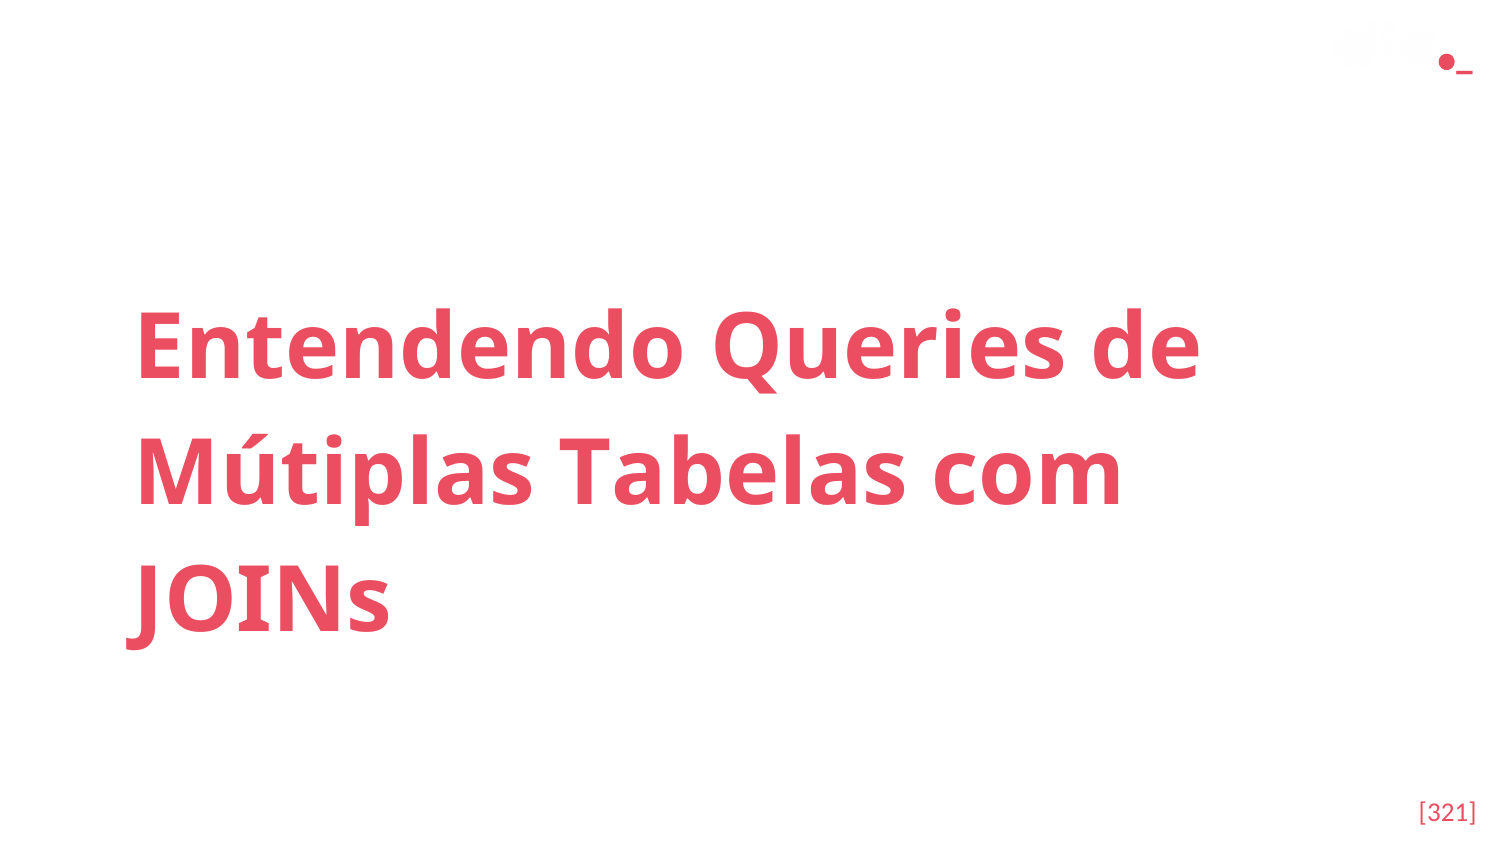

Entendendo Queries de Mútiplas Tabelas com JOINs